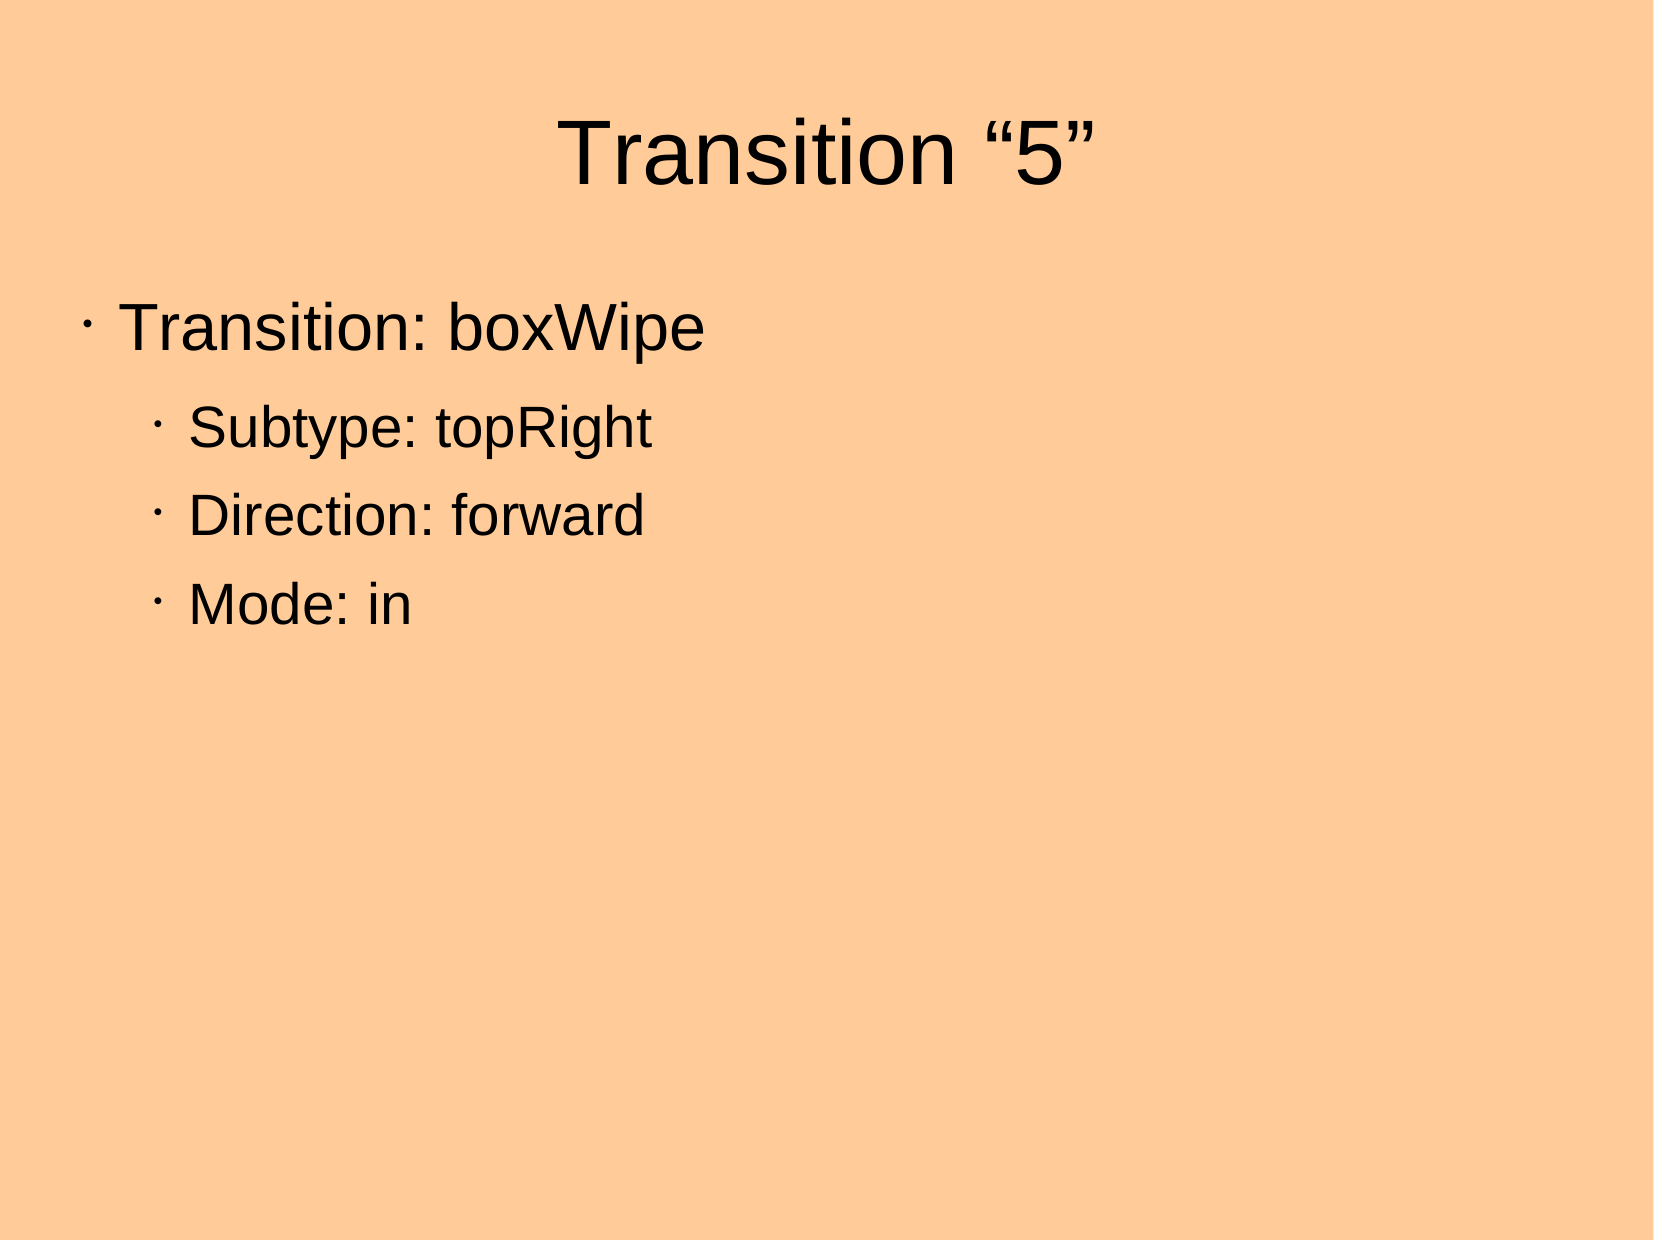

# Transition “5”
Transition: boxWipe
Subtype: topRight
Direction: forward
Mode: in